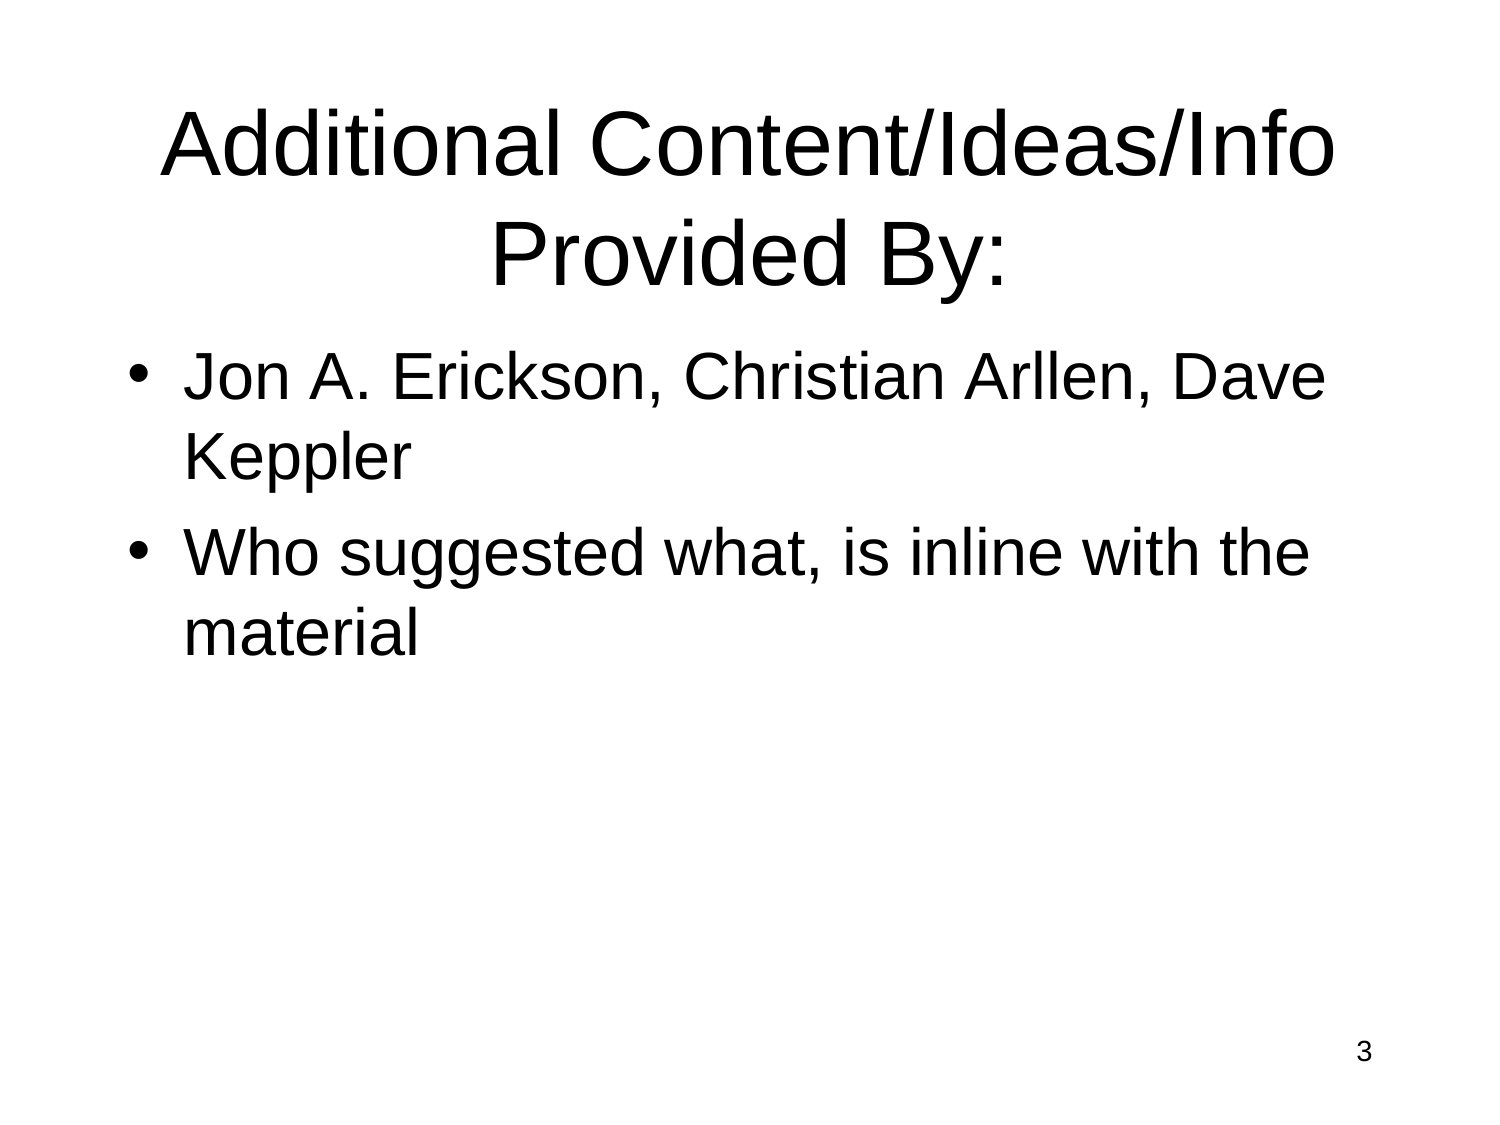

# Additional Content/Ideas/Info Provided By:
Jon A. Erickson, Christian Arllen, Dave Keppler
Who suggested what, is inline with the material